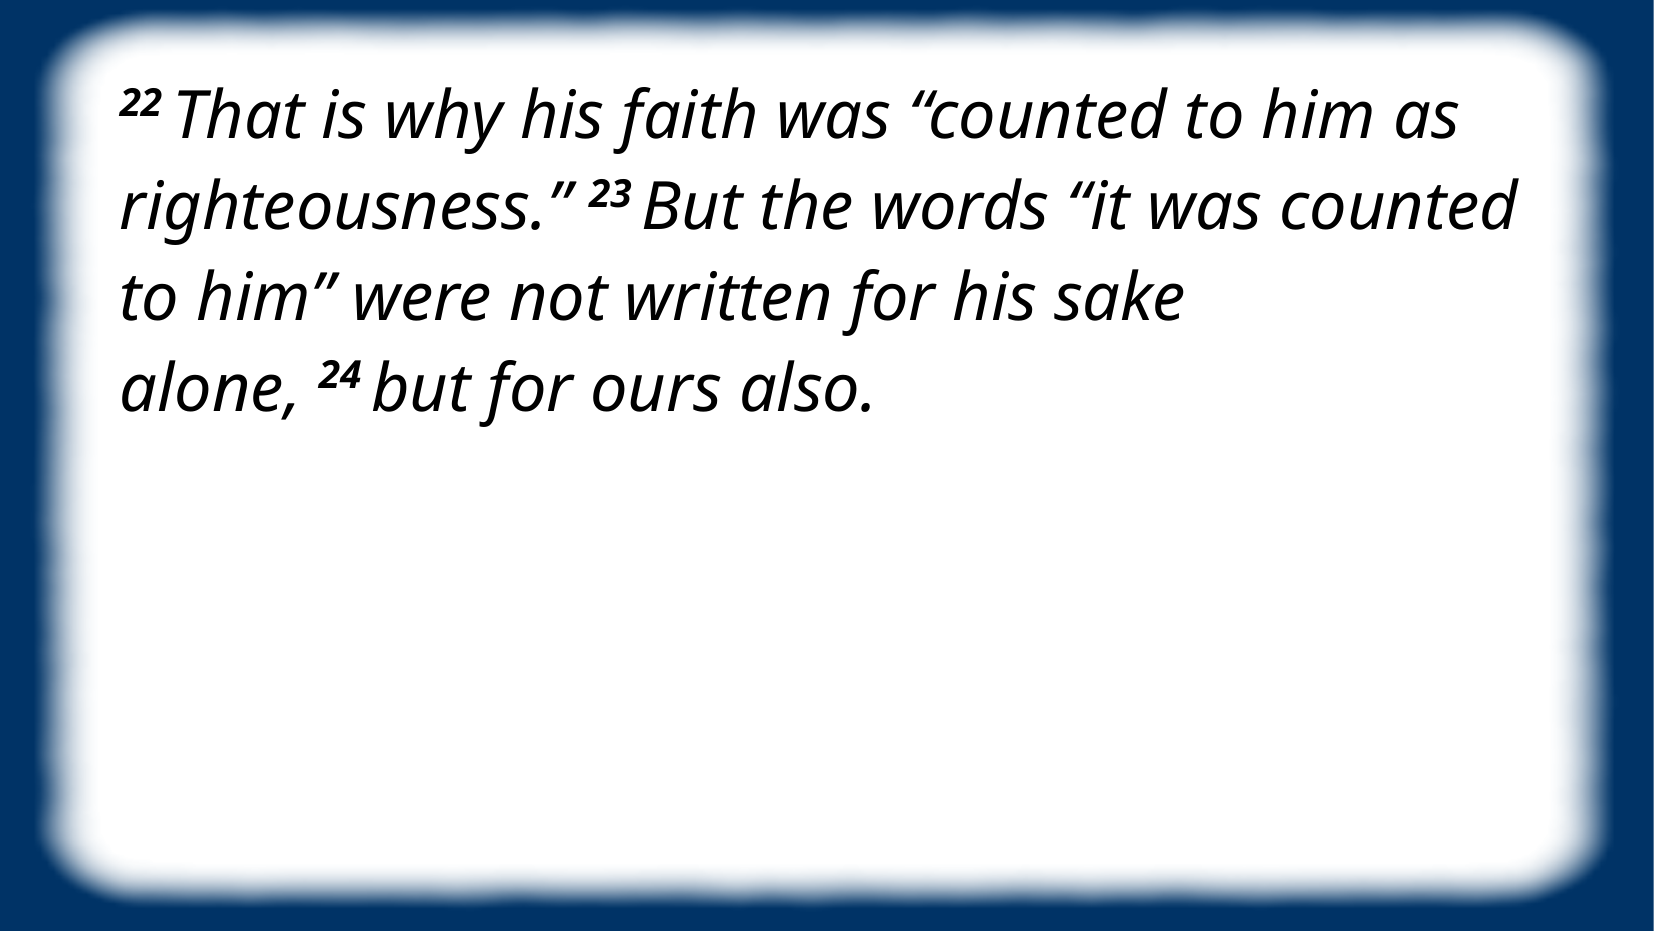

22 That is why his faith was “counted to him as righteousness.” 23 But the words “it was counted to him” were not written for his sake alone, 24 but for ours also.